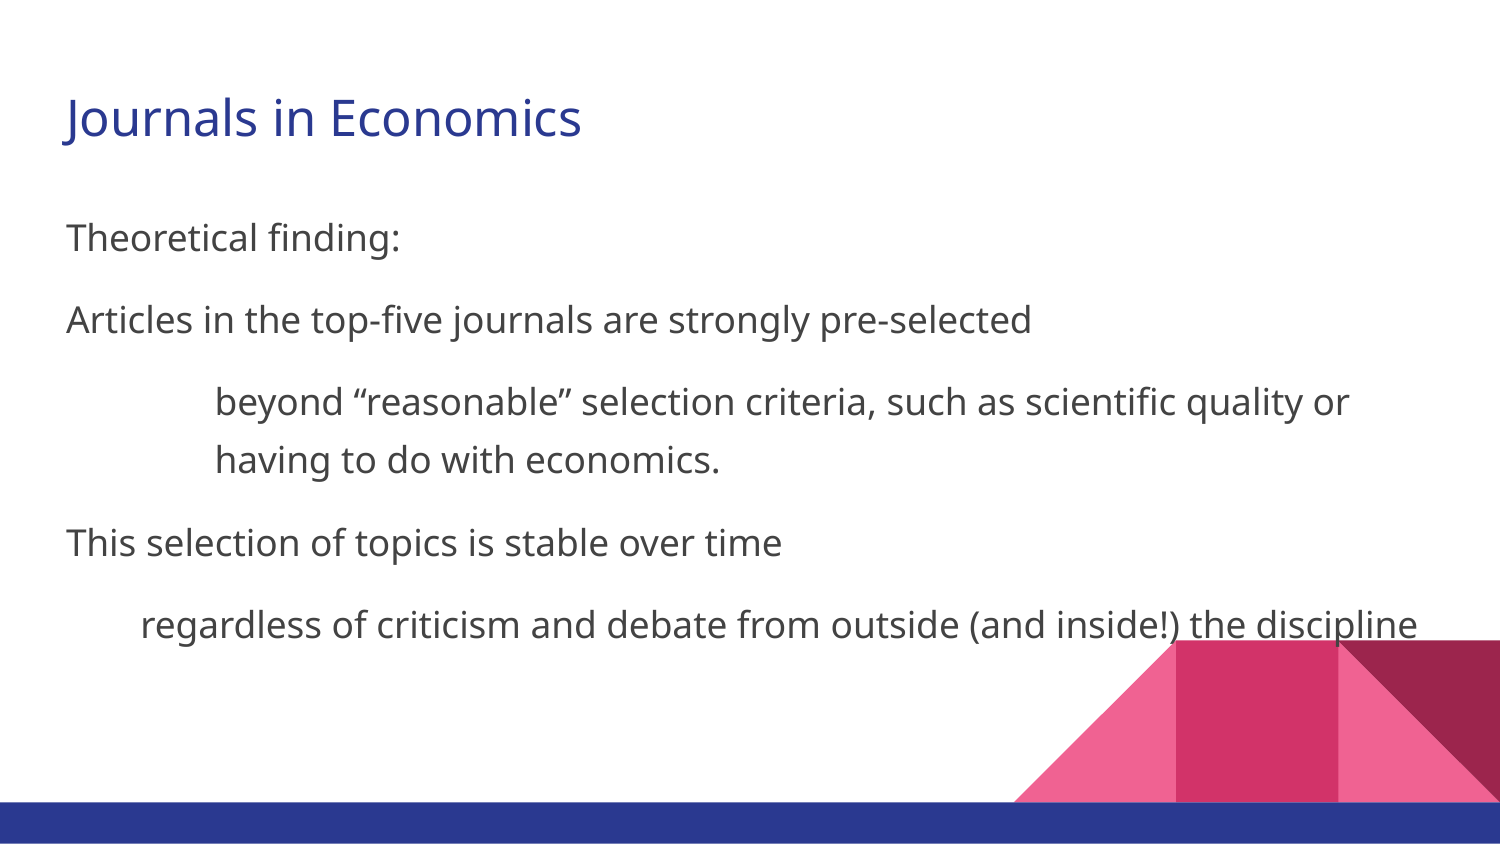

# Journals in Economics
Theoretical finding:
Articles in the top-five journals are strongly pre-selected
beyond “reasonable” selection criteria, such as scientific quality or having to do with economics.
This selection of topics is stable over time
	regardless of criticism and debate from outside (and inside!) the discipline